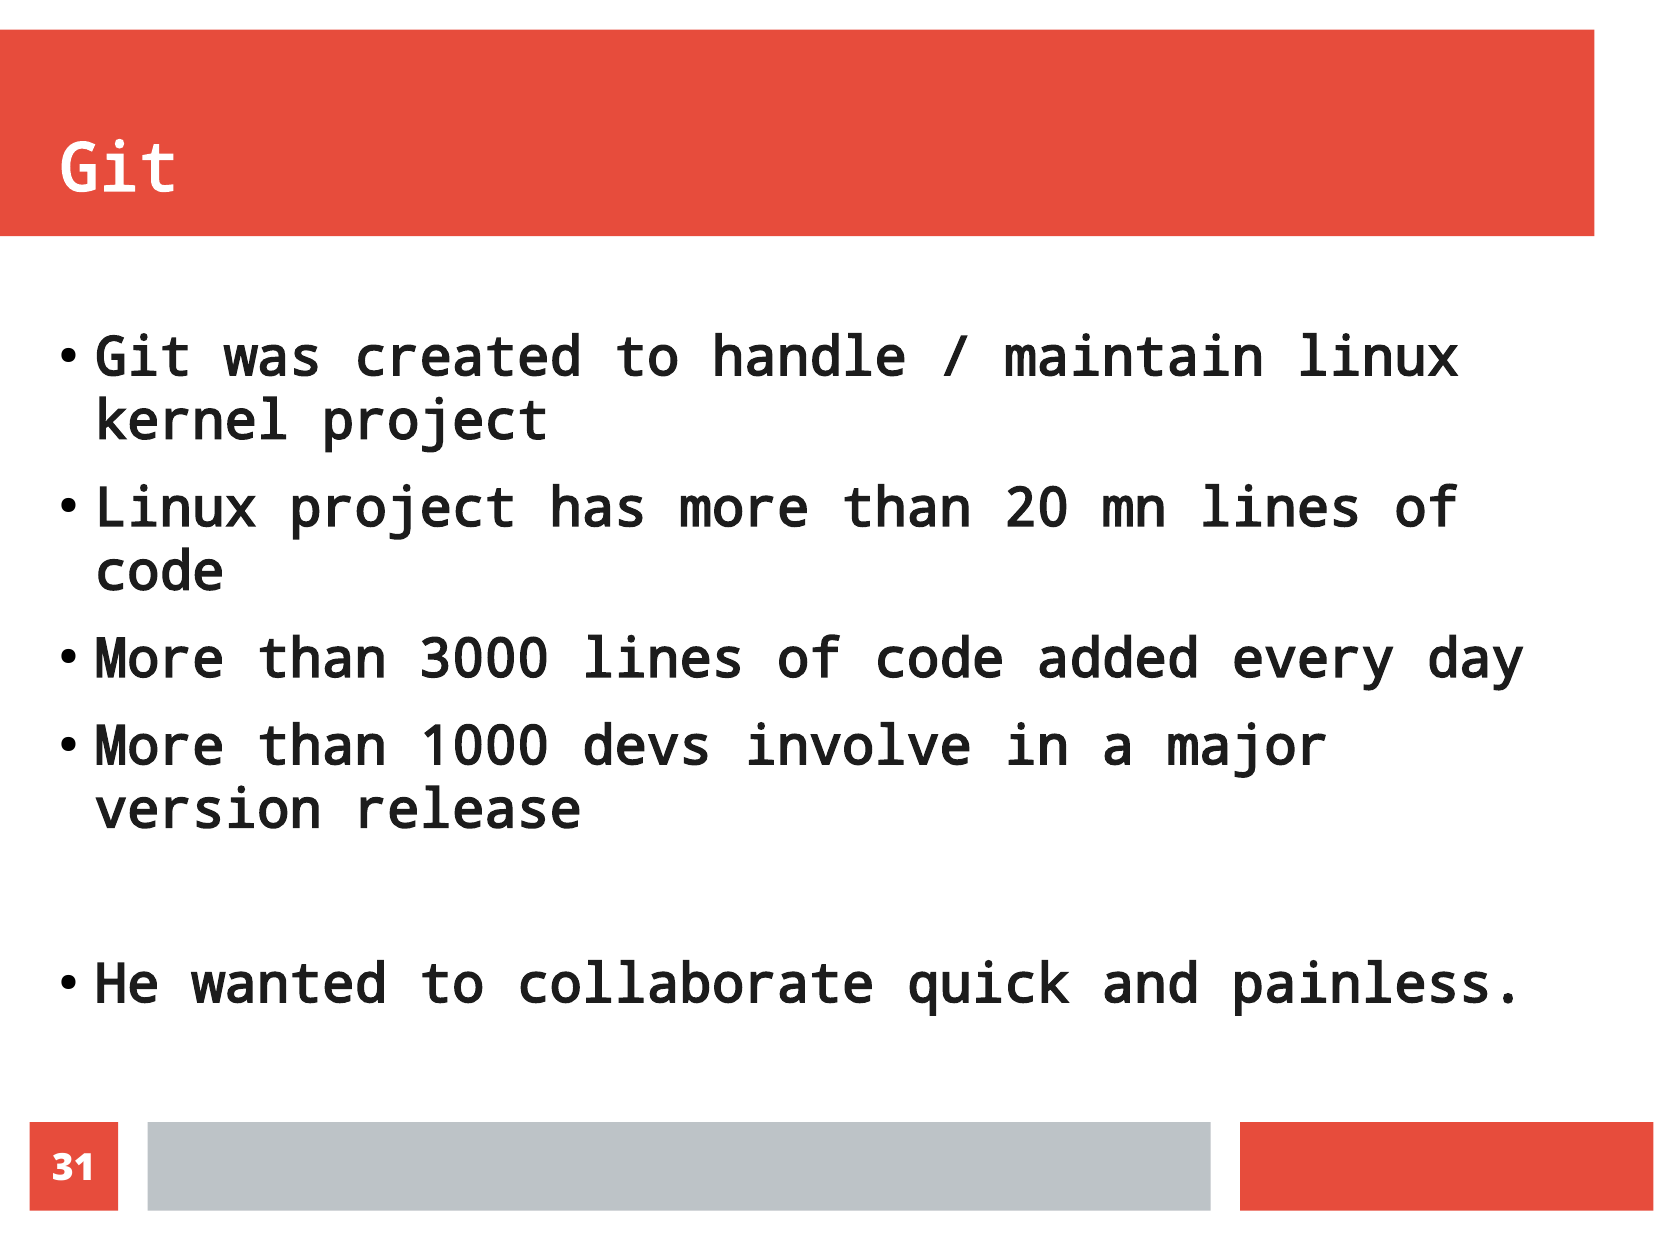

# Git
Git was created to handle / maintain linux kernel project
Linux project has more than 20 mn lines of code
More than 3000 lines of code added every day
More than 1000 devs involve in a major version release
He wanted to collaborate quick and painless.
31